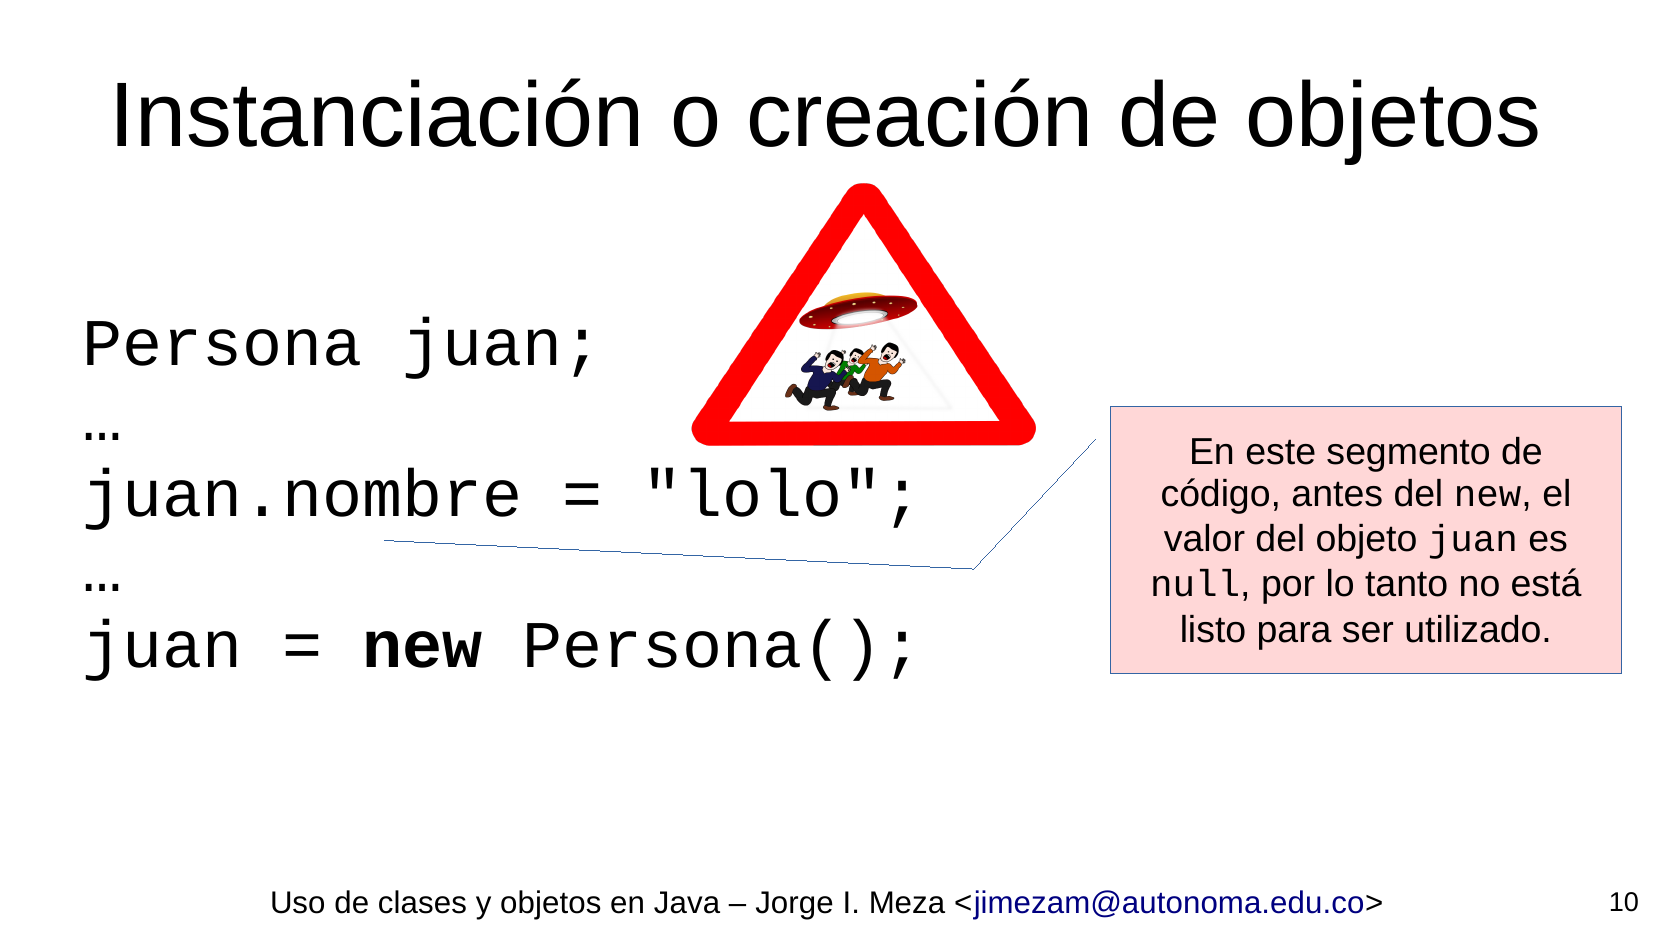

# Instanciación o creación de objetos
Persona juan;
…
juan.nombre = "lolo";
…
juan = new Persona();
En este segmento de código, antes del new, el valor del objeto juan es null, por lo tanto no está listo para ser utilizado.